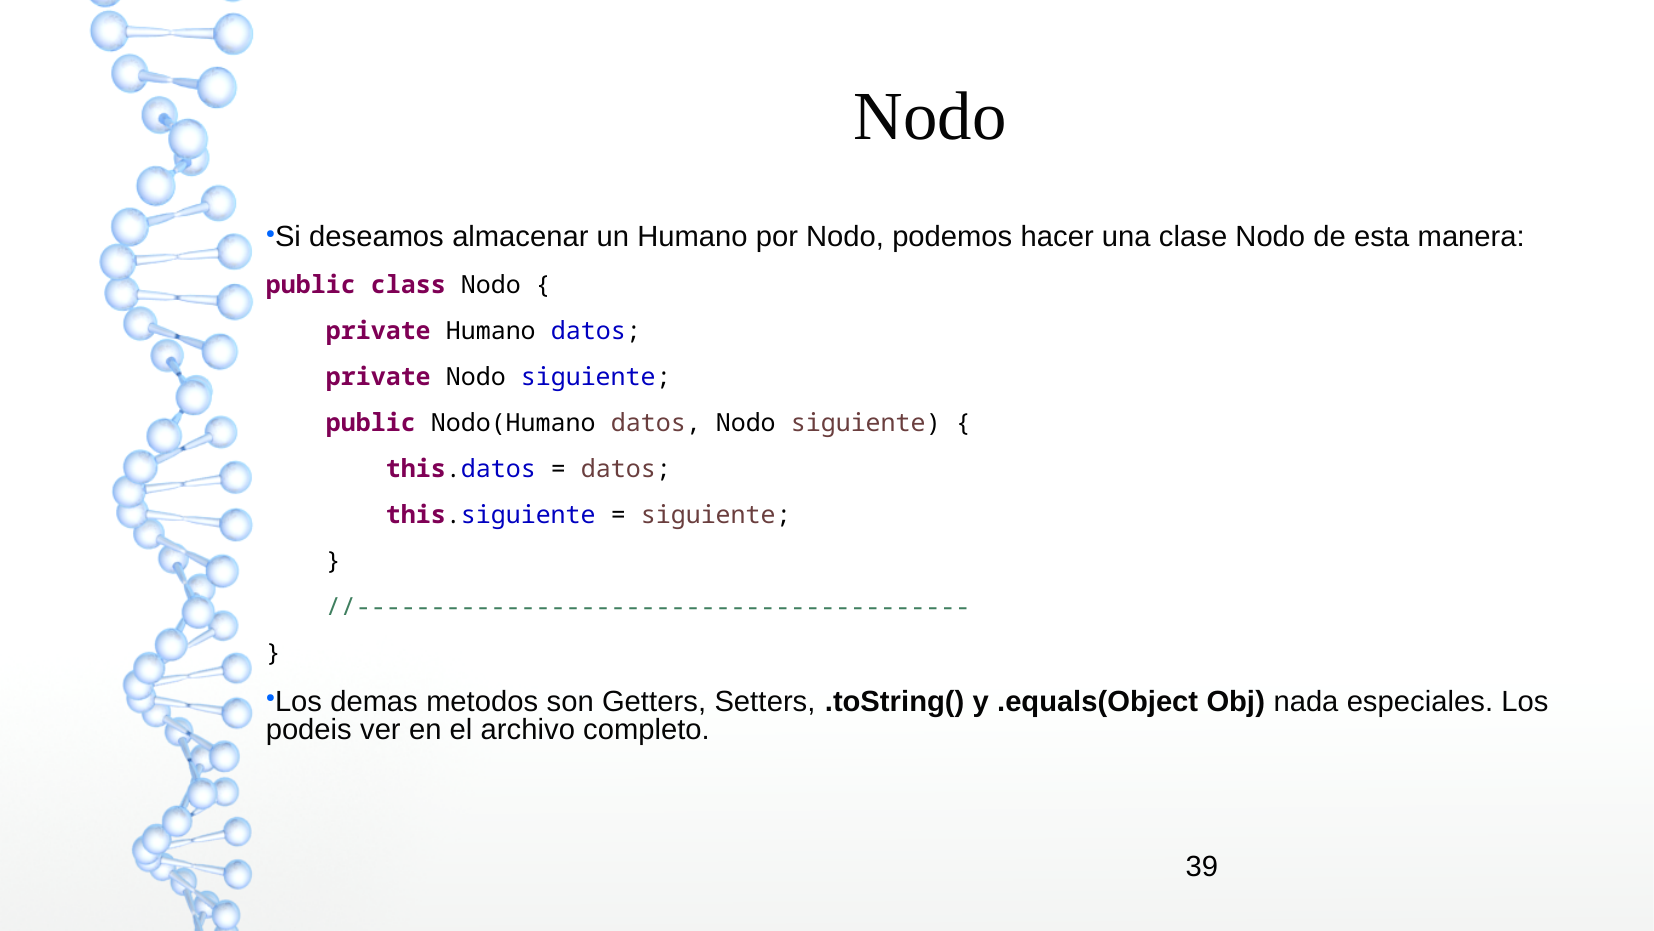

# Nodo
Si deseamos almacenar un Humano por Nodo, podemos hacer una clase Nodo de esta manera:
public class Nodo {
 private Humano datos;
 private Nodo siguiente;
 public Nodo(Humano datos, Nodo siguiente) {
 this.datos = datos;
 this.siguiente = siguiente;
 }
 //-----------------------------------------
}
Los demas metodos son Getters, Setters, .toString() y .equals(Object Obj) nada especiales. Los podeis ver en el archivo completo.
38